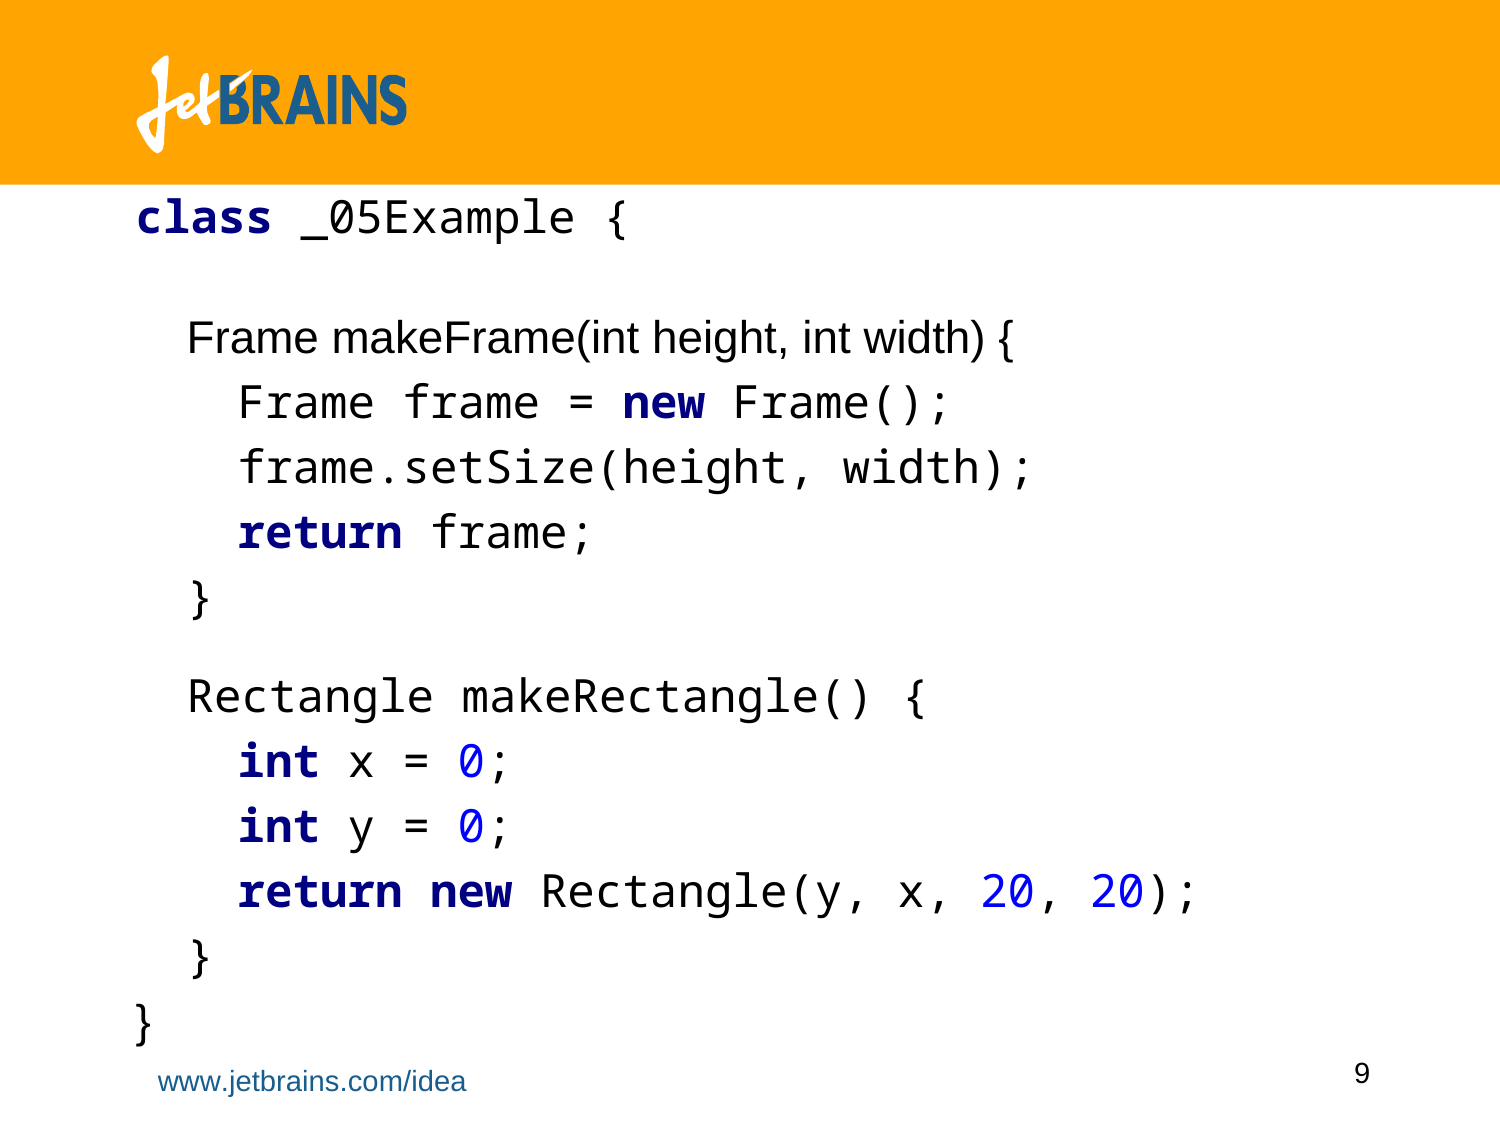

# class _05Example {
 Frame makeFrame(int height, int width) {
 Frame frame = new Frame();
 frame.setSize(height, width);
 return frame;
 }
 Rectangle makeRectangle() {
 int x = 0;
 int y = 0;
 return new Rectangle(y, x, 20, 20);
 }
}